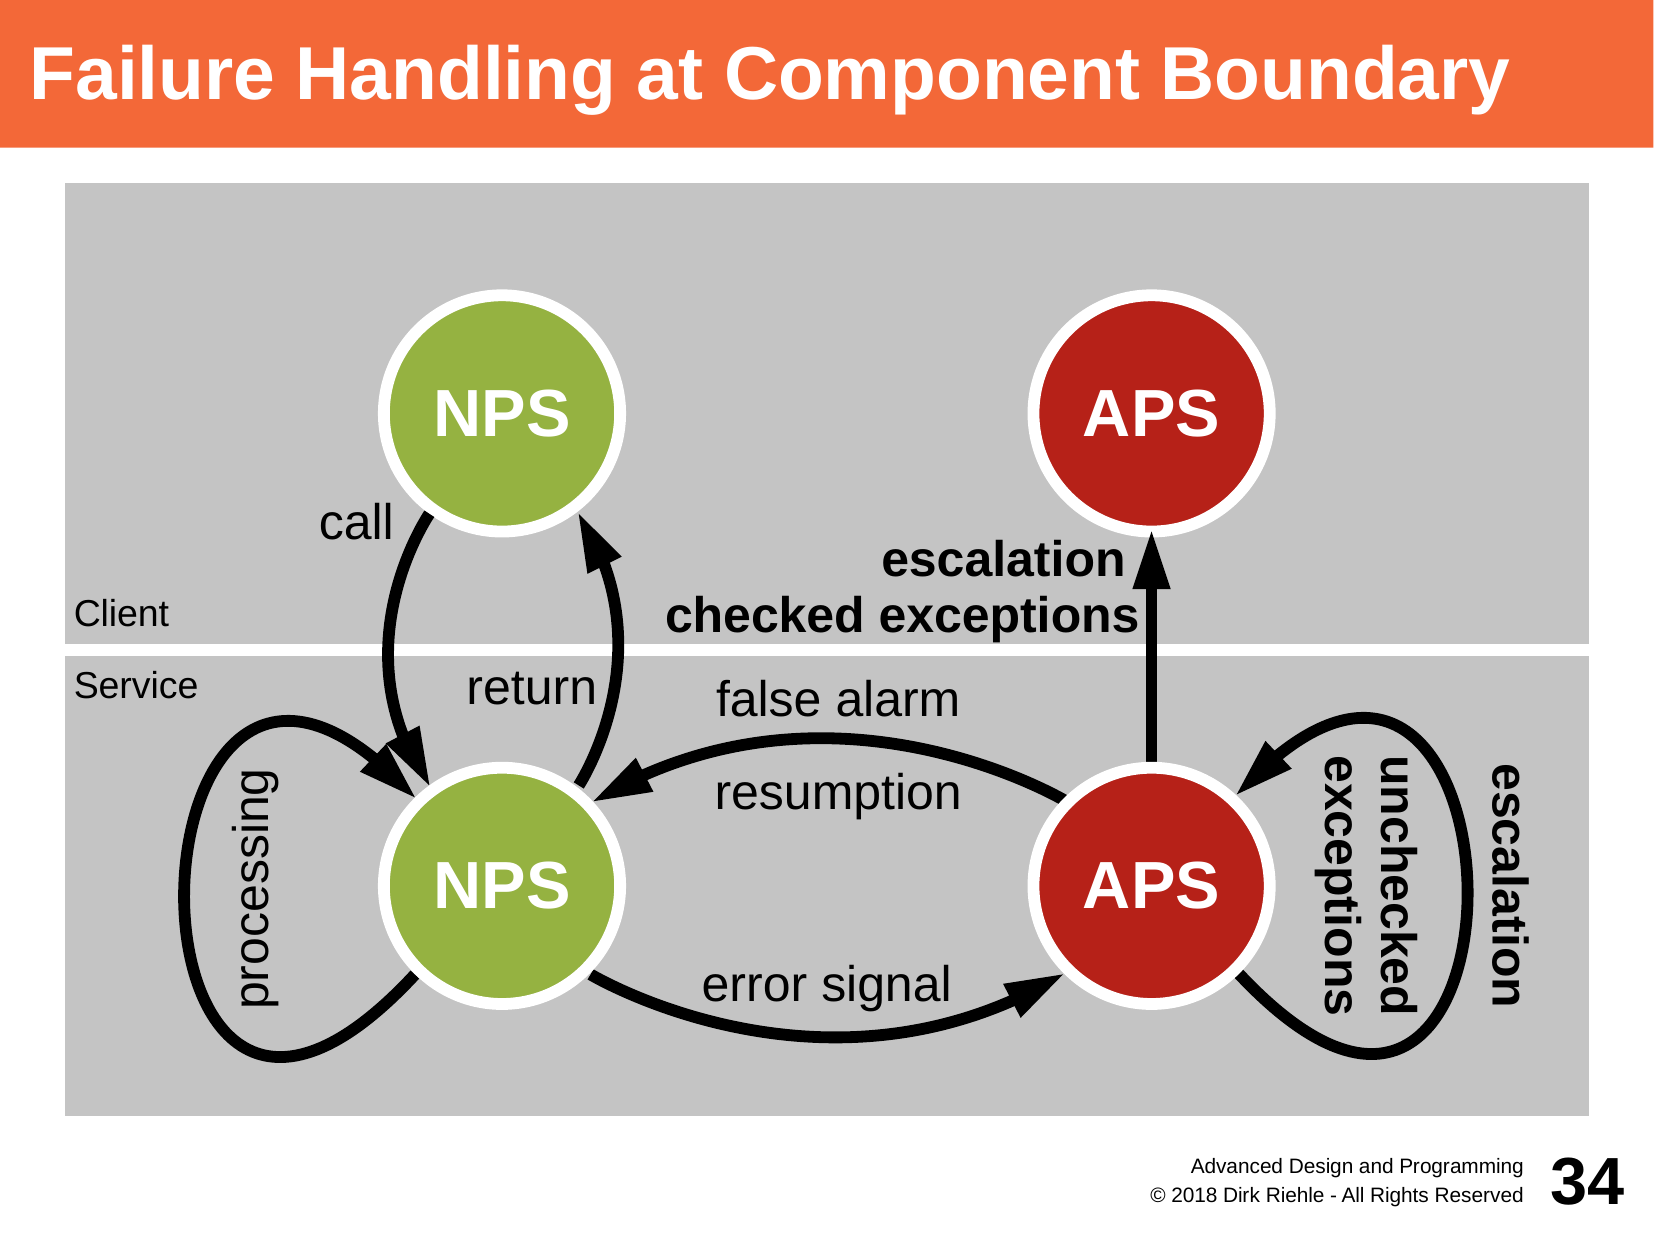

# Failure Handling at Component Boundary
Client
NPS
APS
call
escalation
checked exceptions
return
Service
false alarm
resumption
escalation
unchecked
exceptions
NPS
APS
processing
error signal
Advanced Design and Programming
34
© 2018 Dirk Riehle - All Rights Reserved